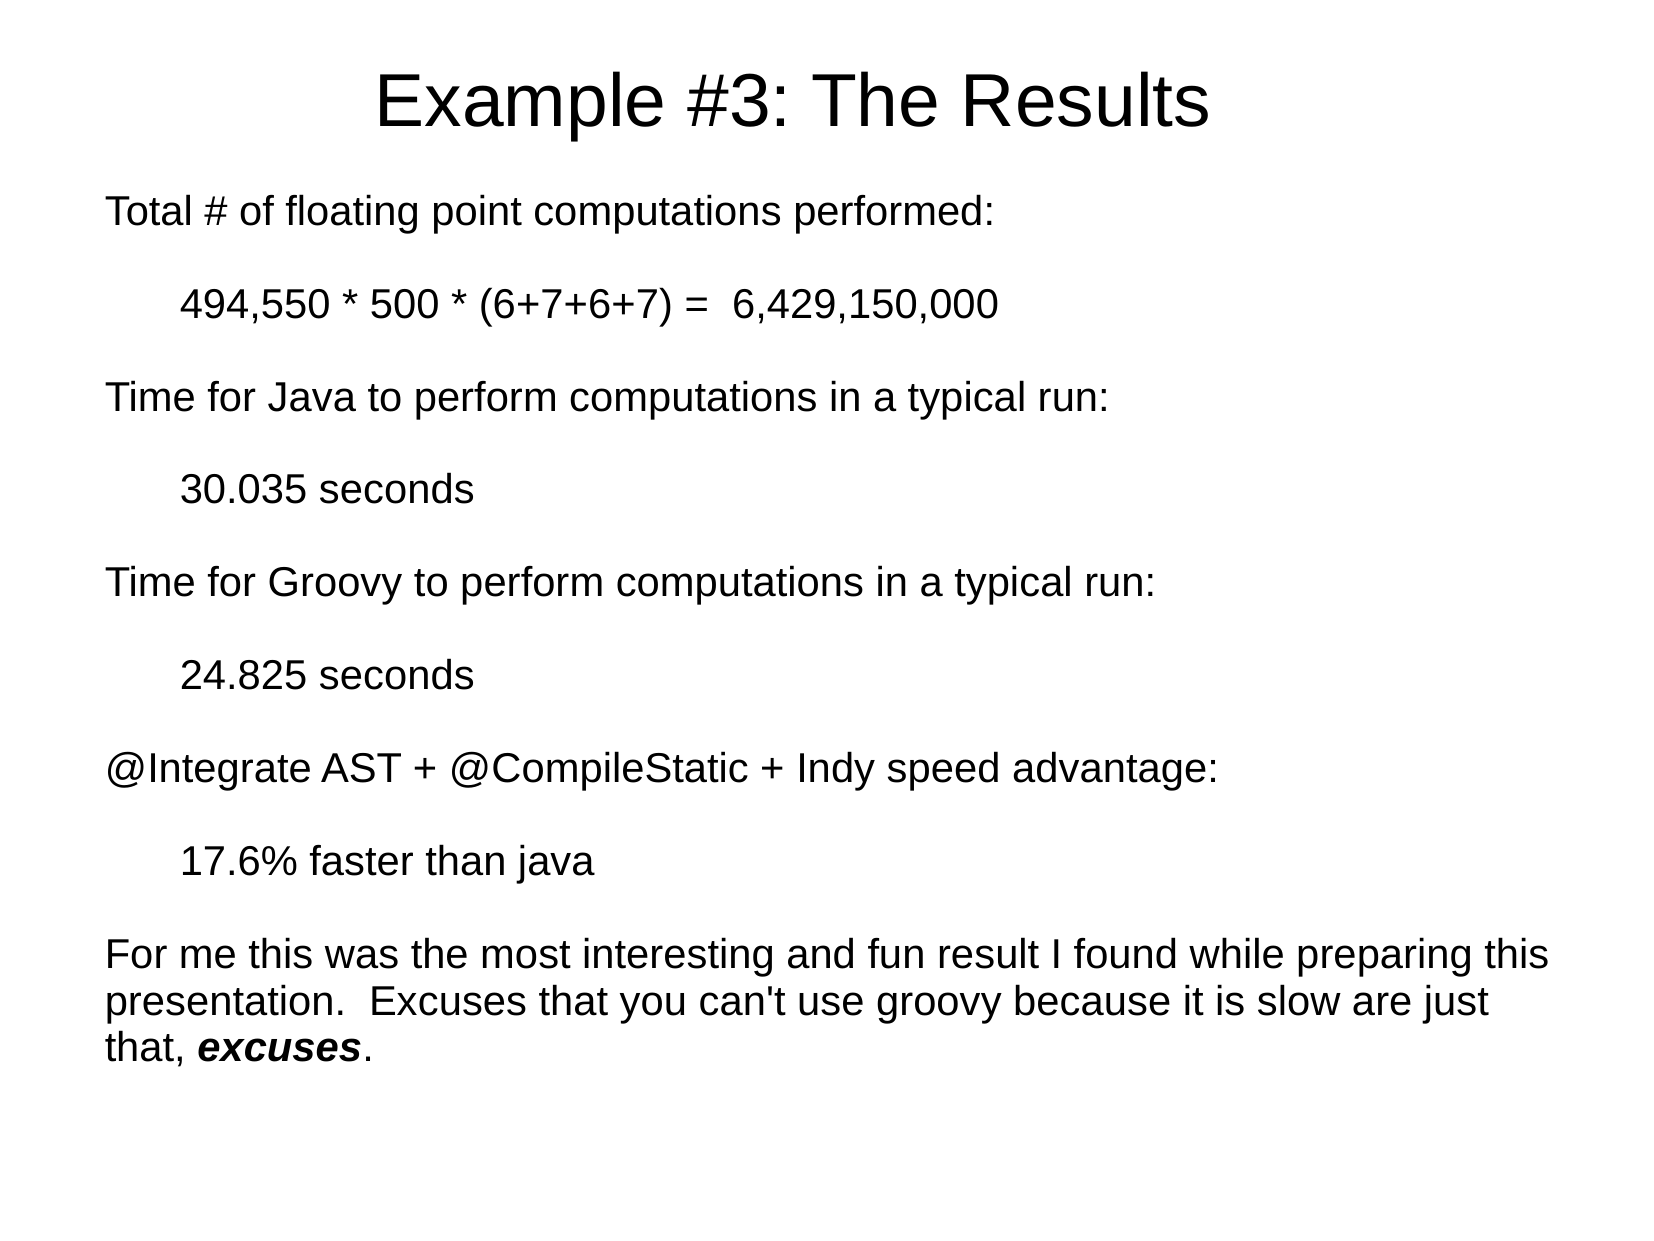

Example #3: The Results
Total # of floating point computations performed:
	494,550 * 500 * (6+7+6+7) = 6,429,150,000
Time for Java to perform computations in a typical run:
	30.035 seconds
Time for Groovy to perform computations in a typical run:
	24.825 seconds
@Integrate AST + @CompileStatic + Indy speed advantage:
	17.6% faster than java
For me this was the most interesting and fun result I found while preparing this presentation. Excuses that you can't use groovy because it is slow are just that, excuses.